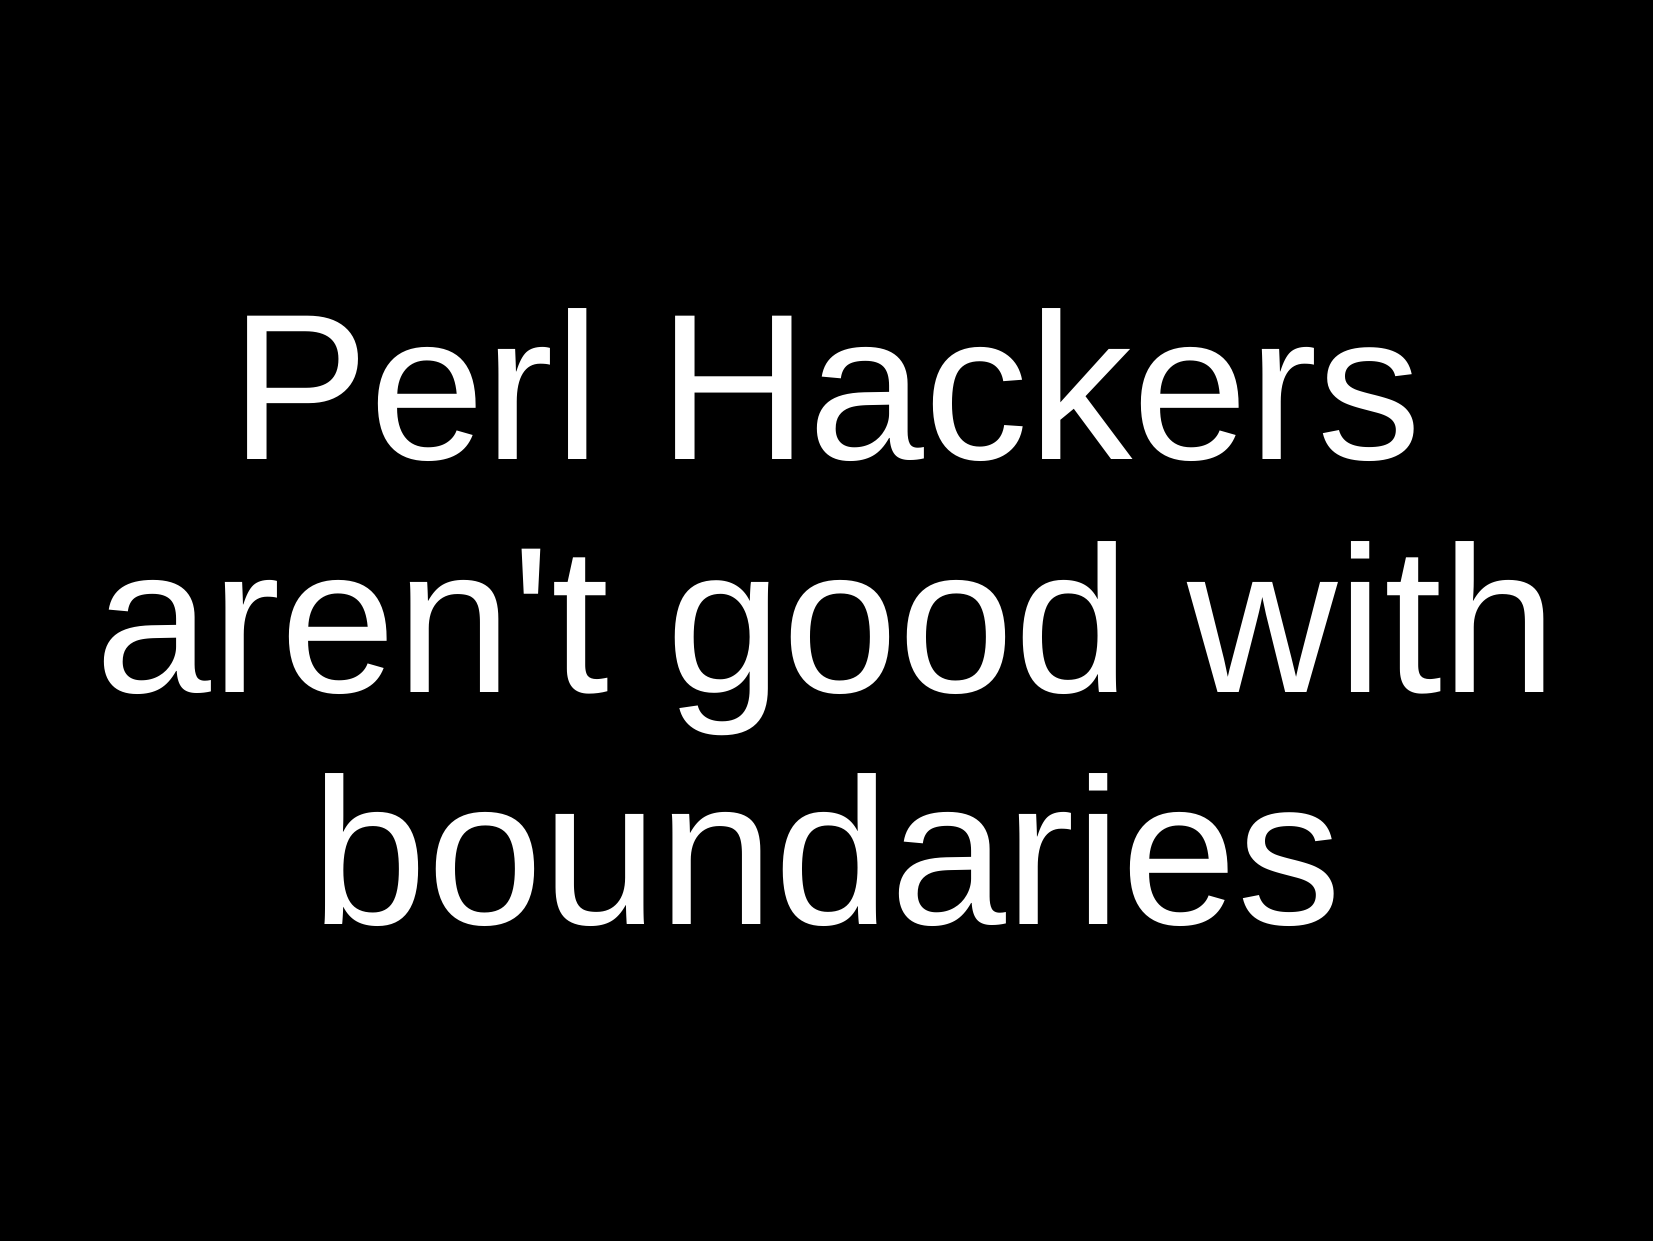

# Perl Hackers aren't good with boundaries